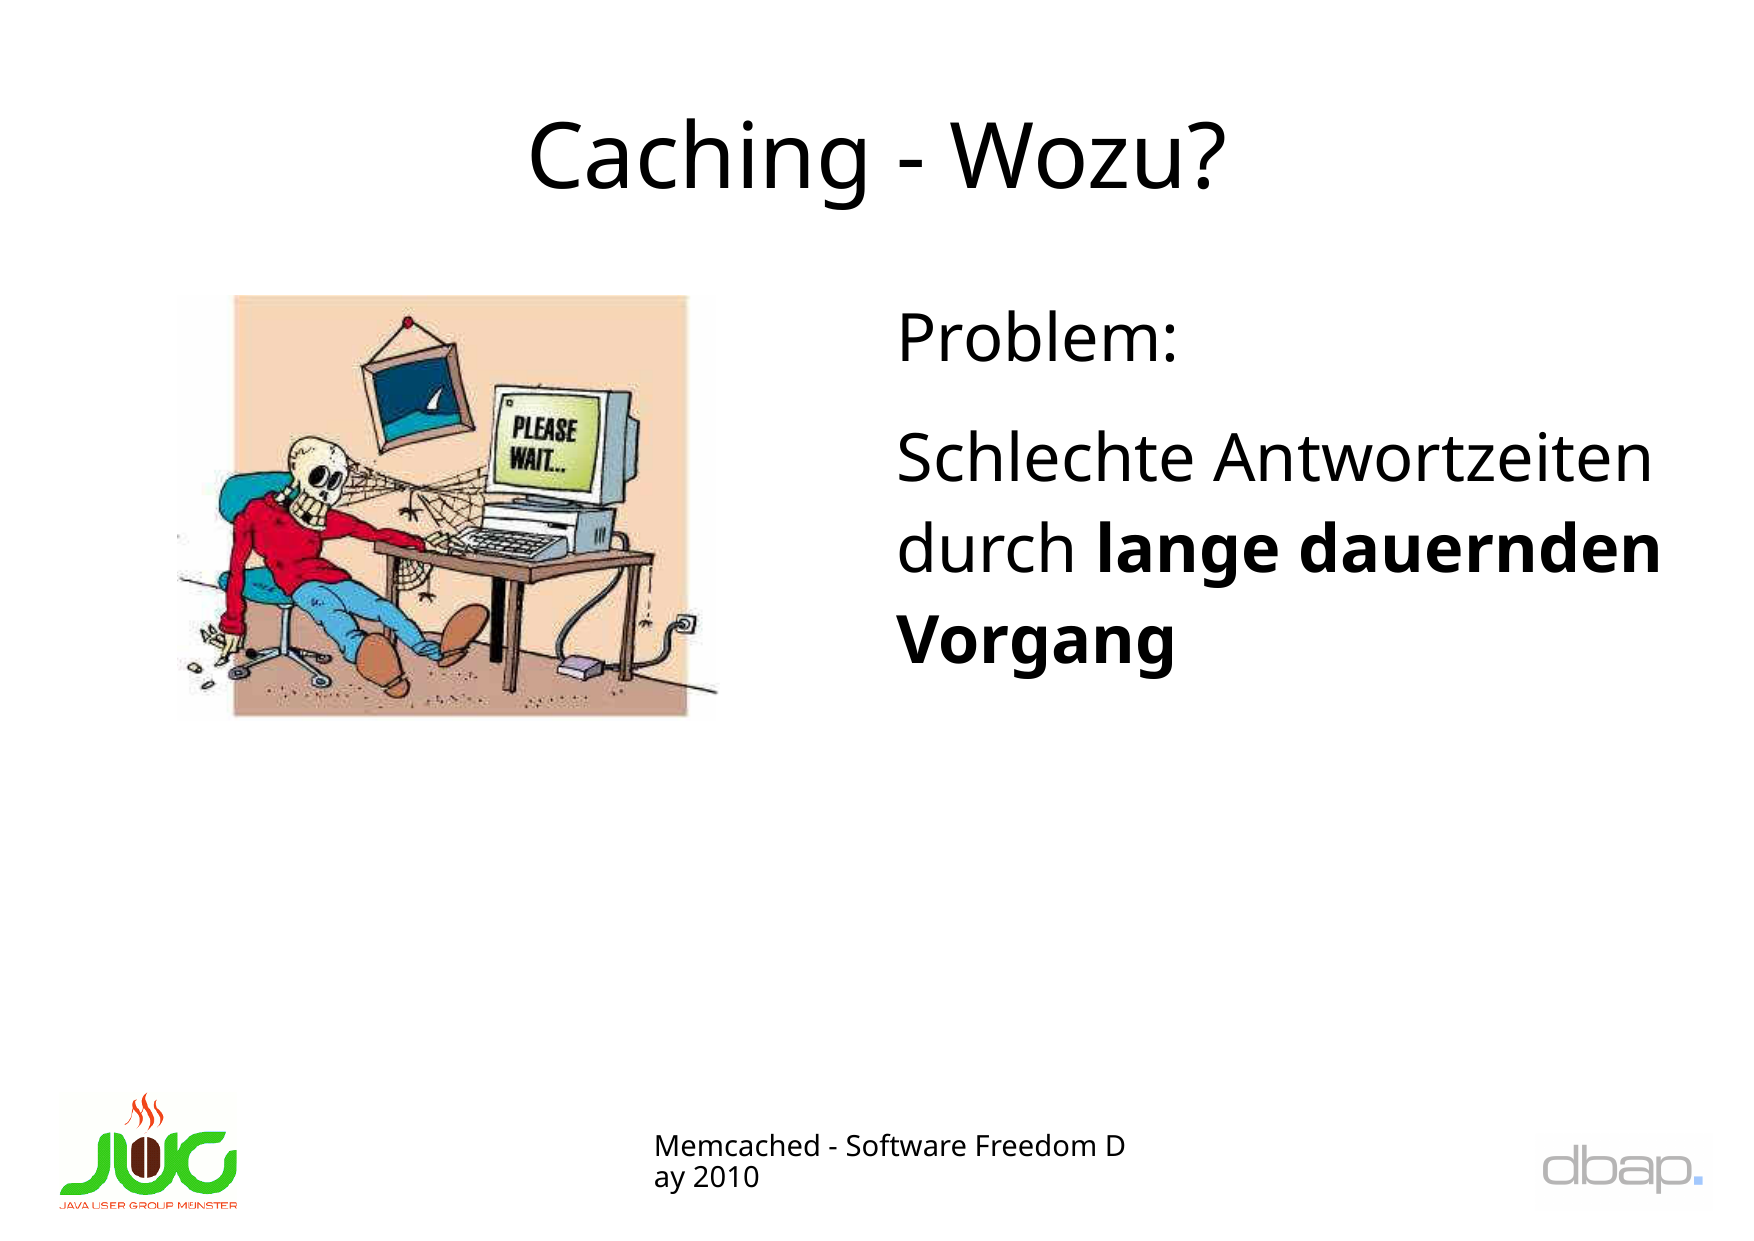

# Caching - Wozu?
Problem:
Schlechte Antwortzeiten durch lange dauernden Vorgang
Memcached - Software Freedom Day 2010